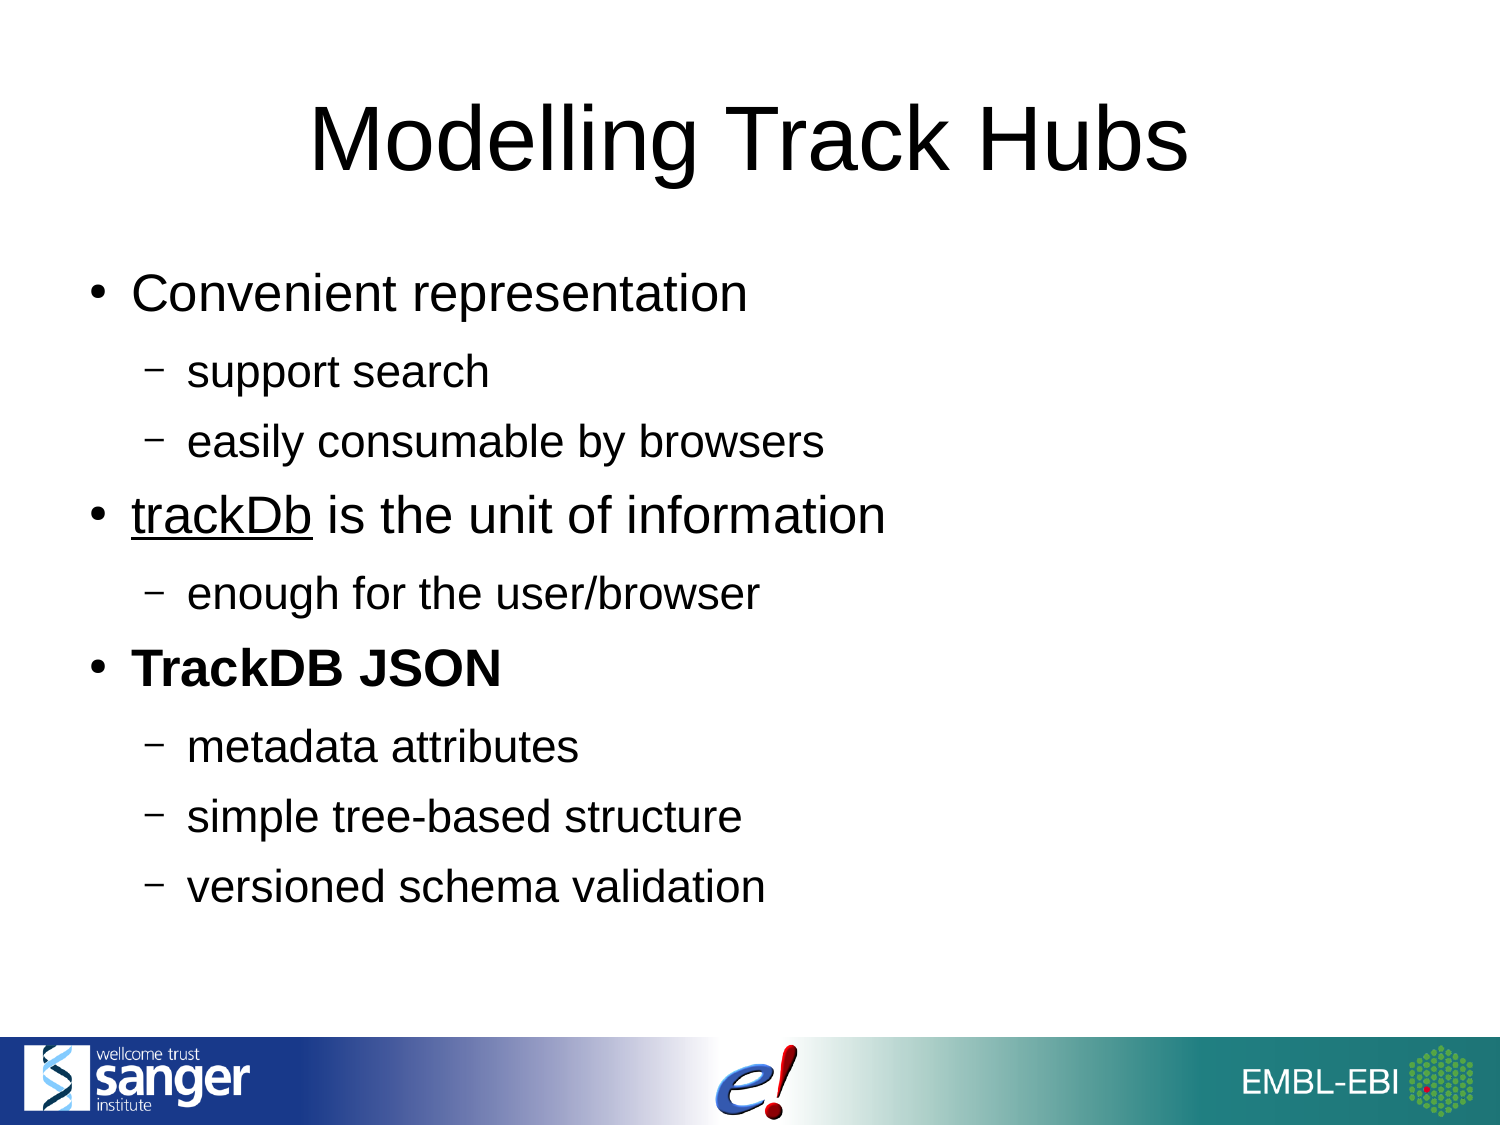

# Modelling Track Hubs
Convenient representation
support search
easily consumable by browsers
trackDb is the unit of information
enough for the user/browser
TrackDB JSON
metadata attributes
simple tree-based structure
versioned schema validation